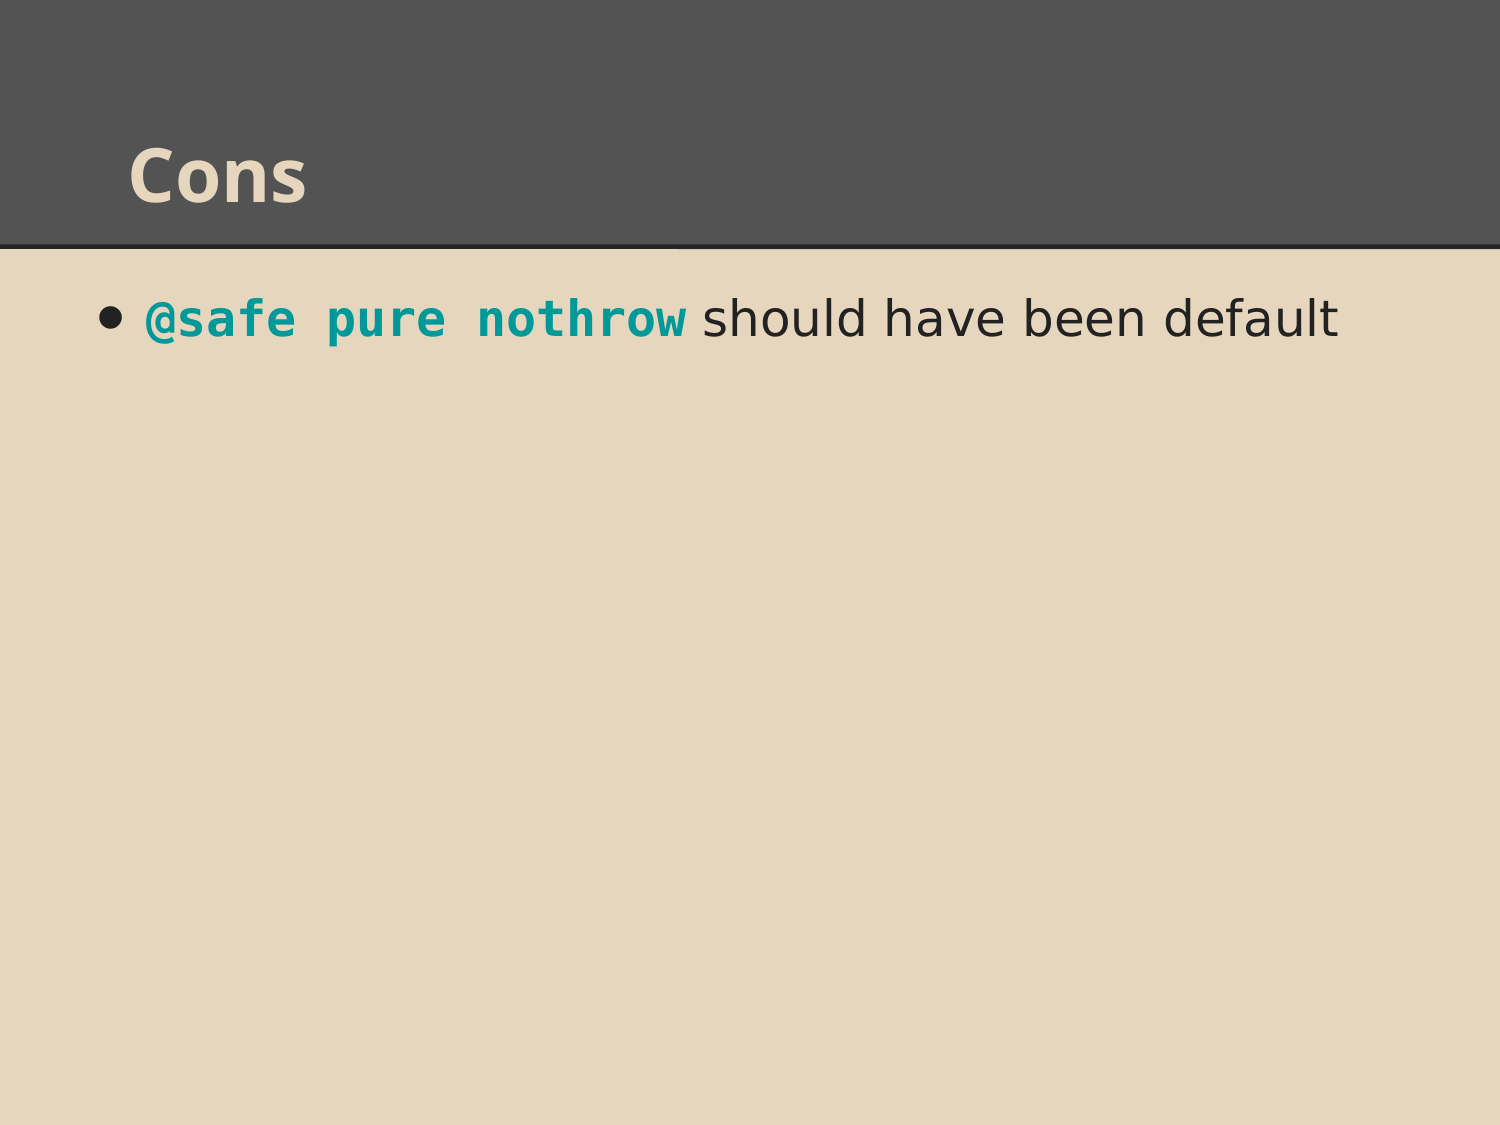

# Cons
@safe pure nothrow should have been default